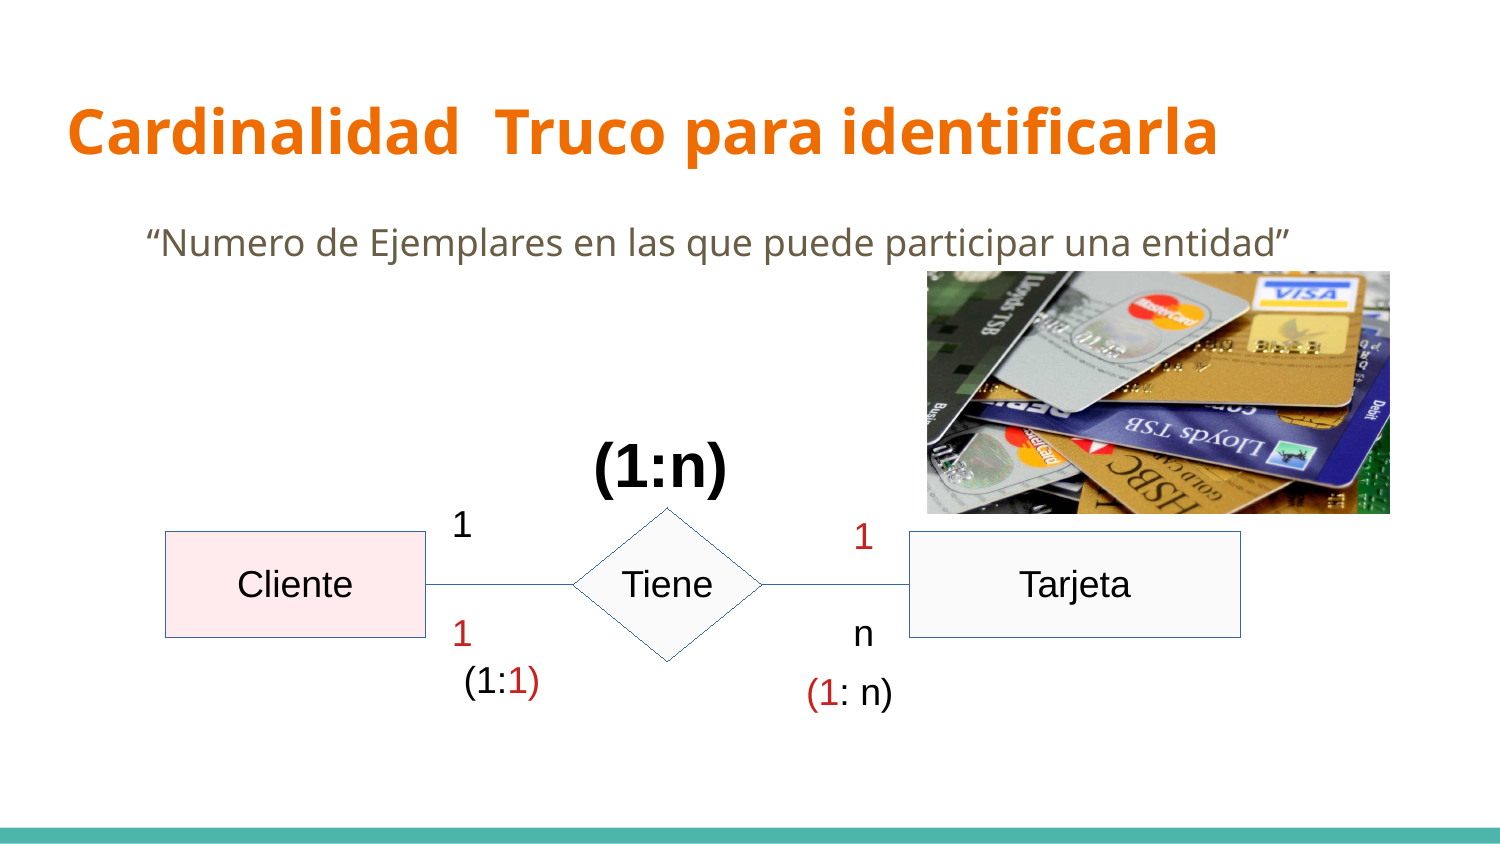

“Numero de Ejemplares en las que puede participar una entidad”
# Cardinalidad Truco para identificarla
(1:n)
1
Tiene
1
Cliente
Tarjeta
1
n
(1:1)
(1: n)